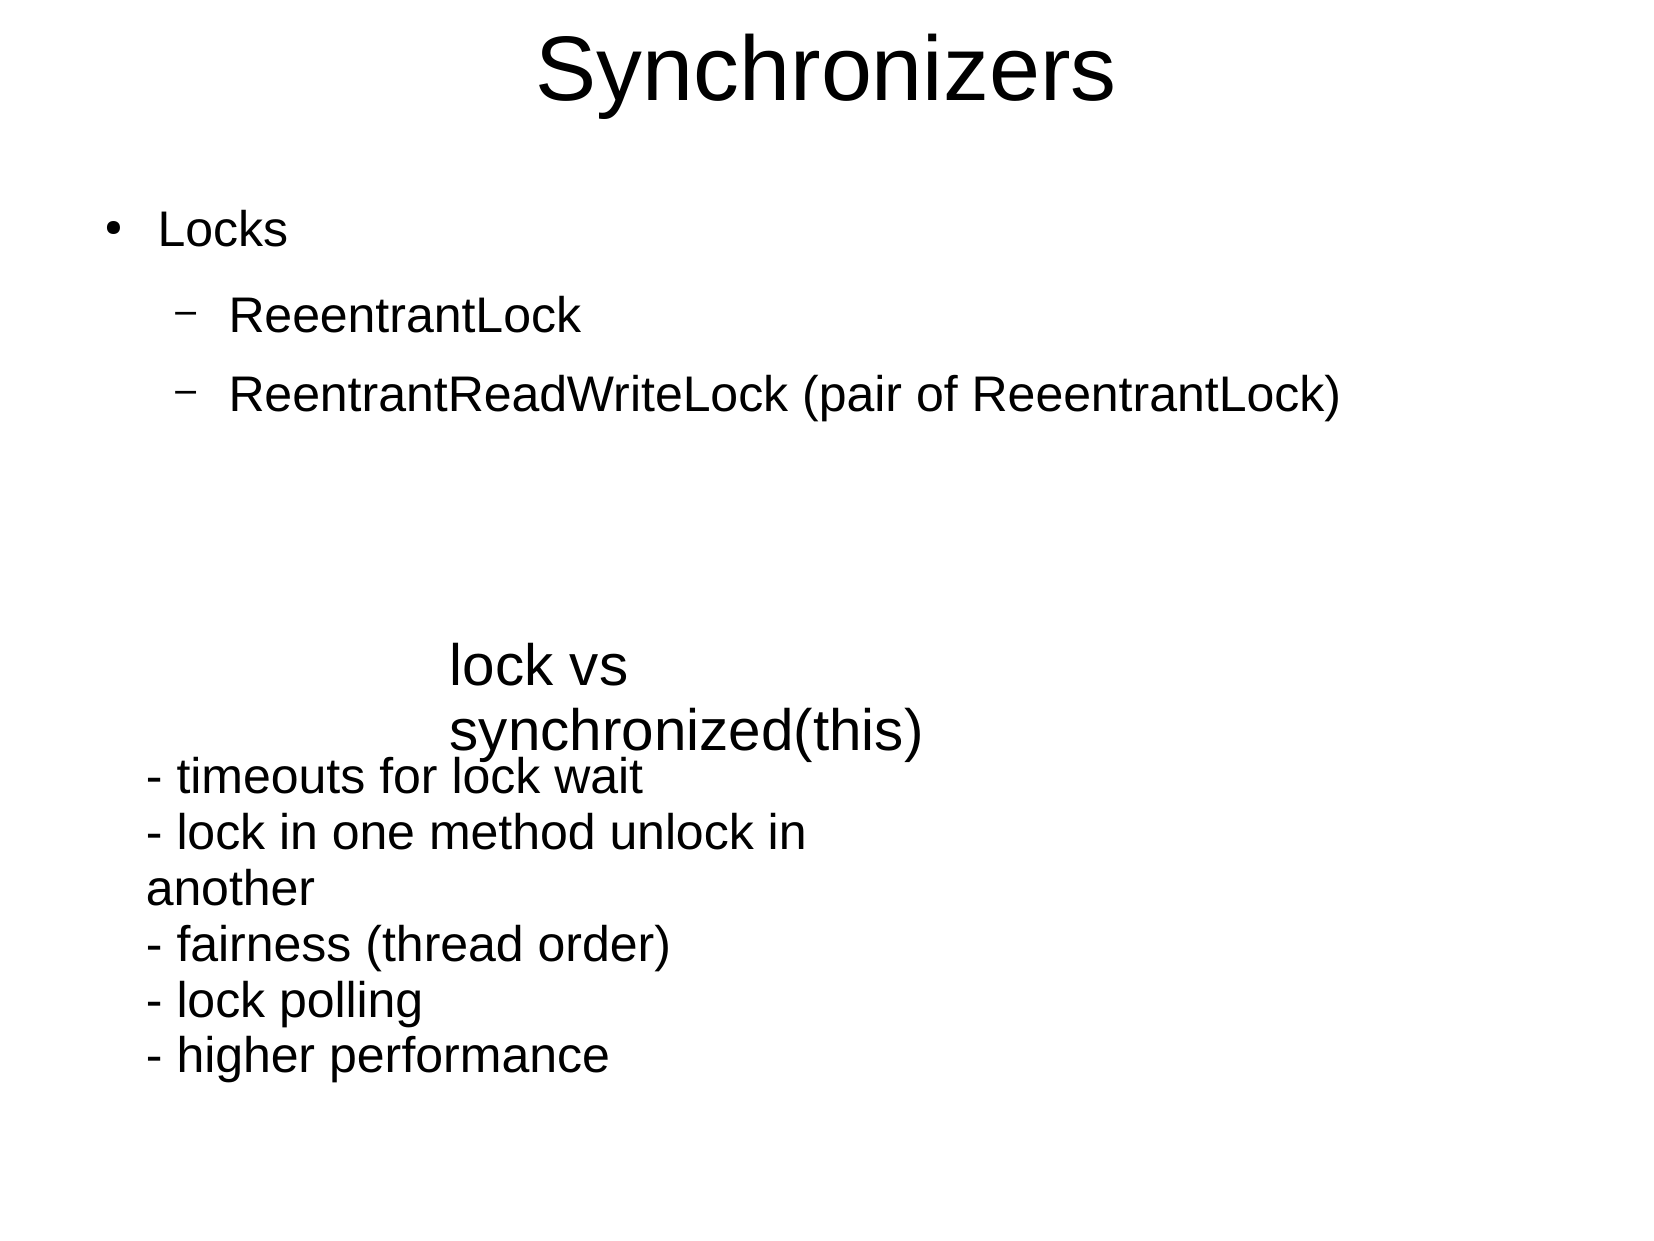

# Synchronizers
Locks
ReeentrantLock
ReentrantReadWriteLock (pair of ReeentrantLock)
lock vs synchronized(this)
- timeouts for lock wait
- lock in one method unlock in another
- fairness (thread order)
- lock polling
- higher performance